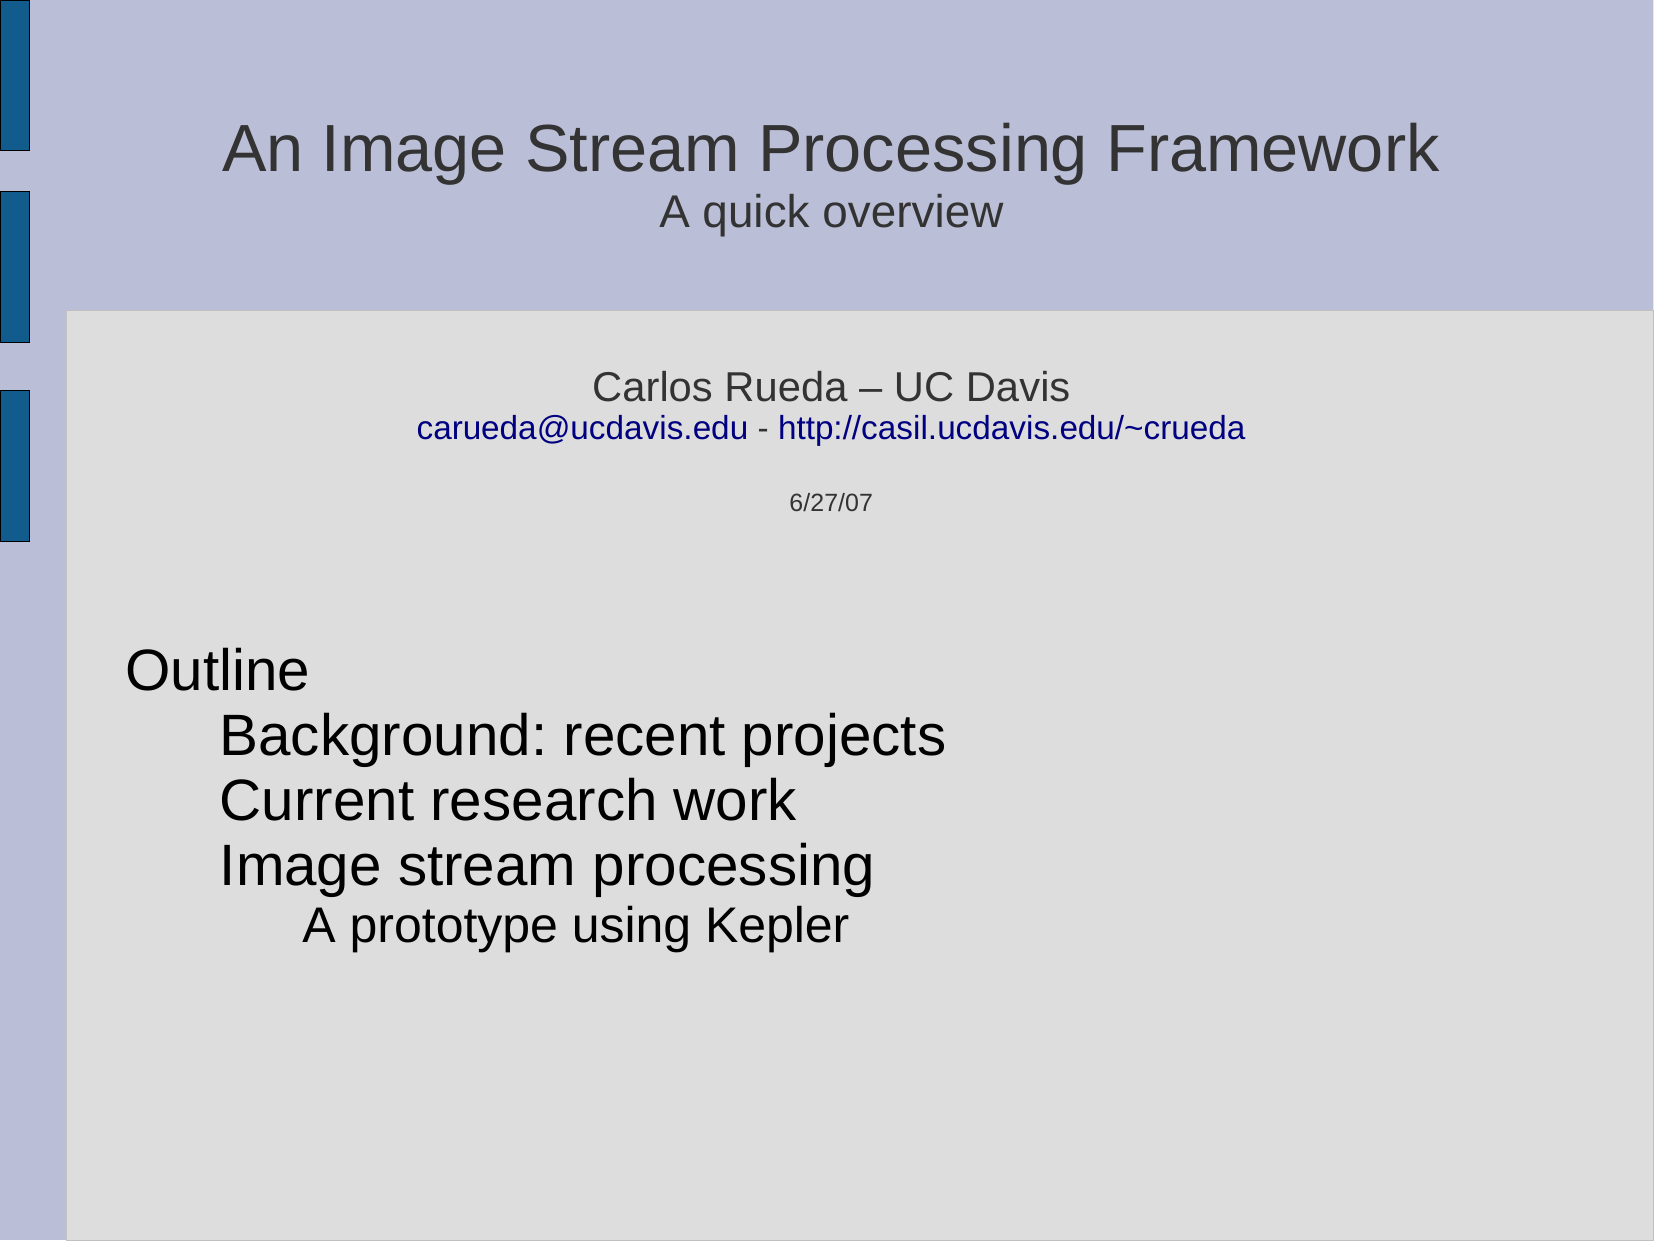

# An Image Stream Processing Framework A quick overview Carlos Rueda – UC Davis carueda@ucdavis.edu - http://casil.ucdavis.edu/~crueda 6/27/07
Outline
Background: recent projects
Current research work
Image stream processing
A prototype using Kepler